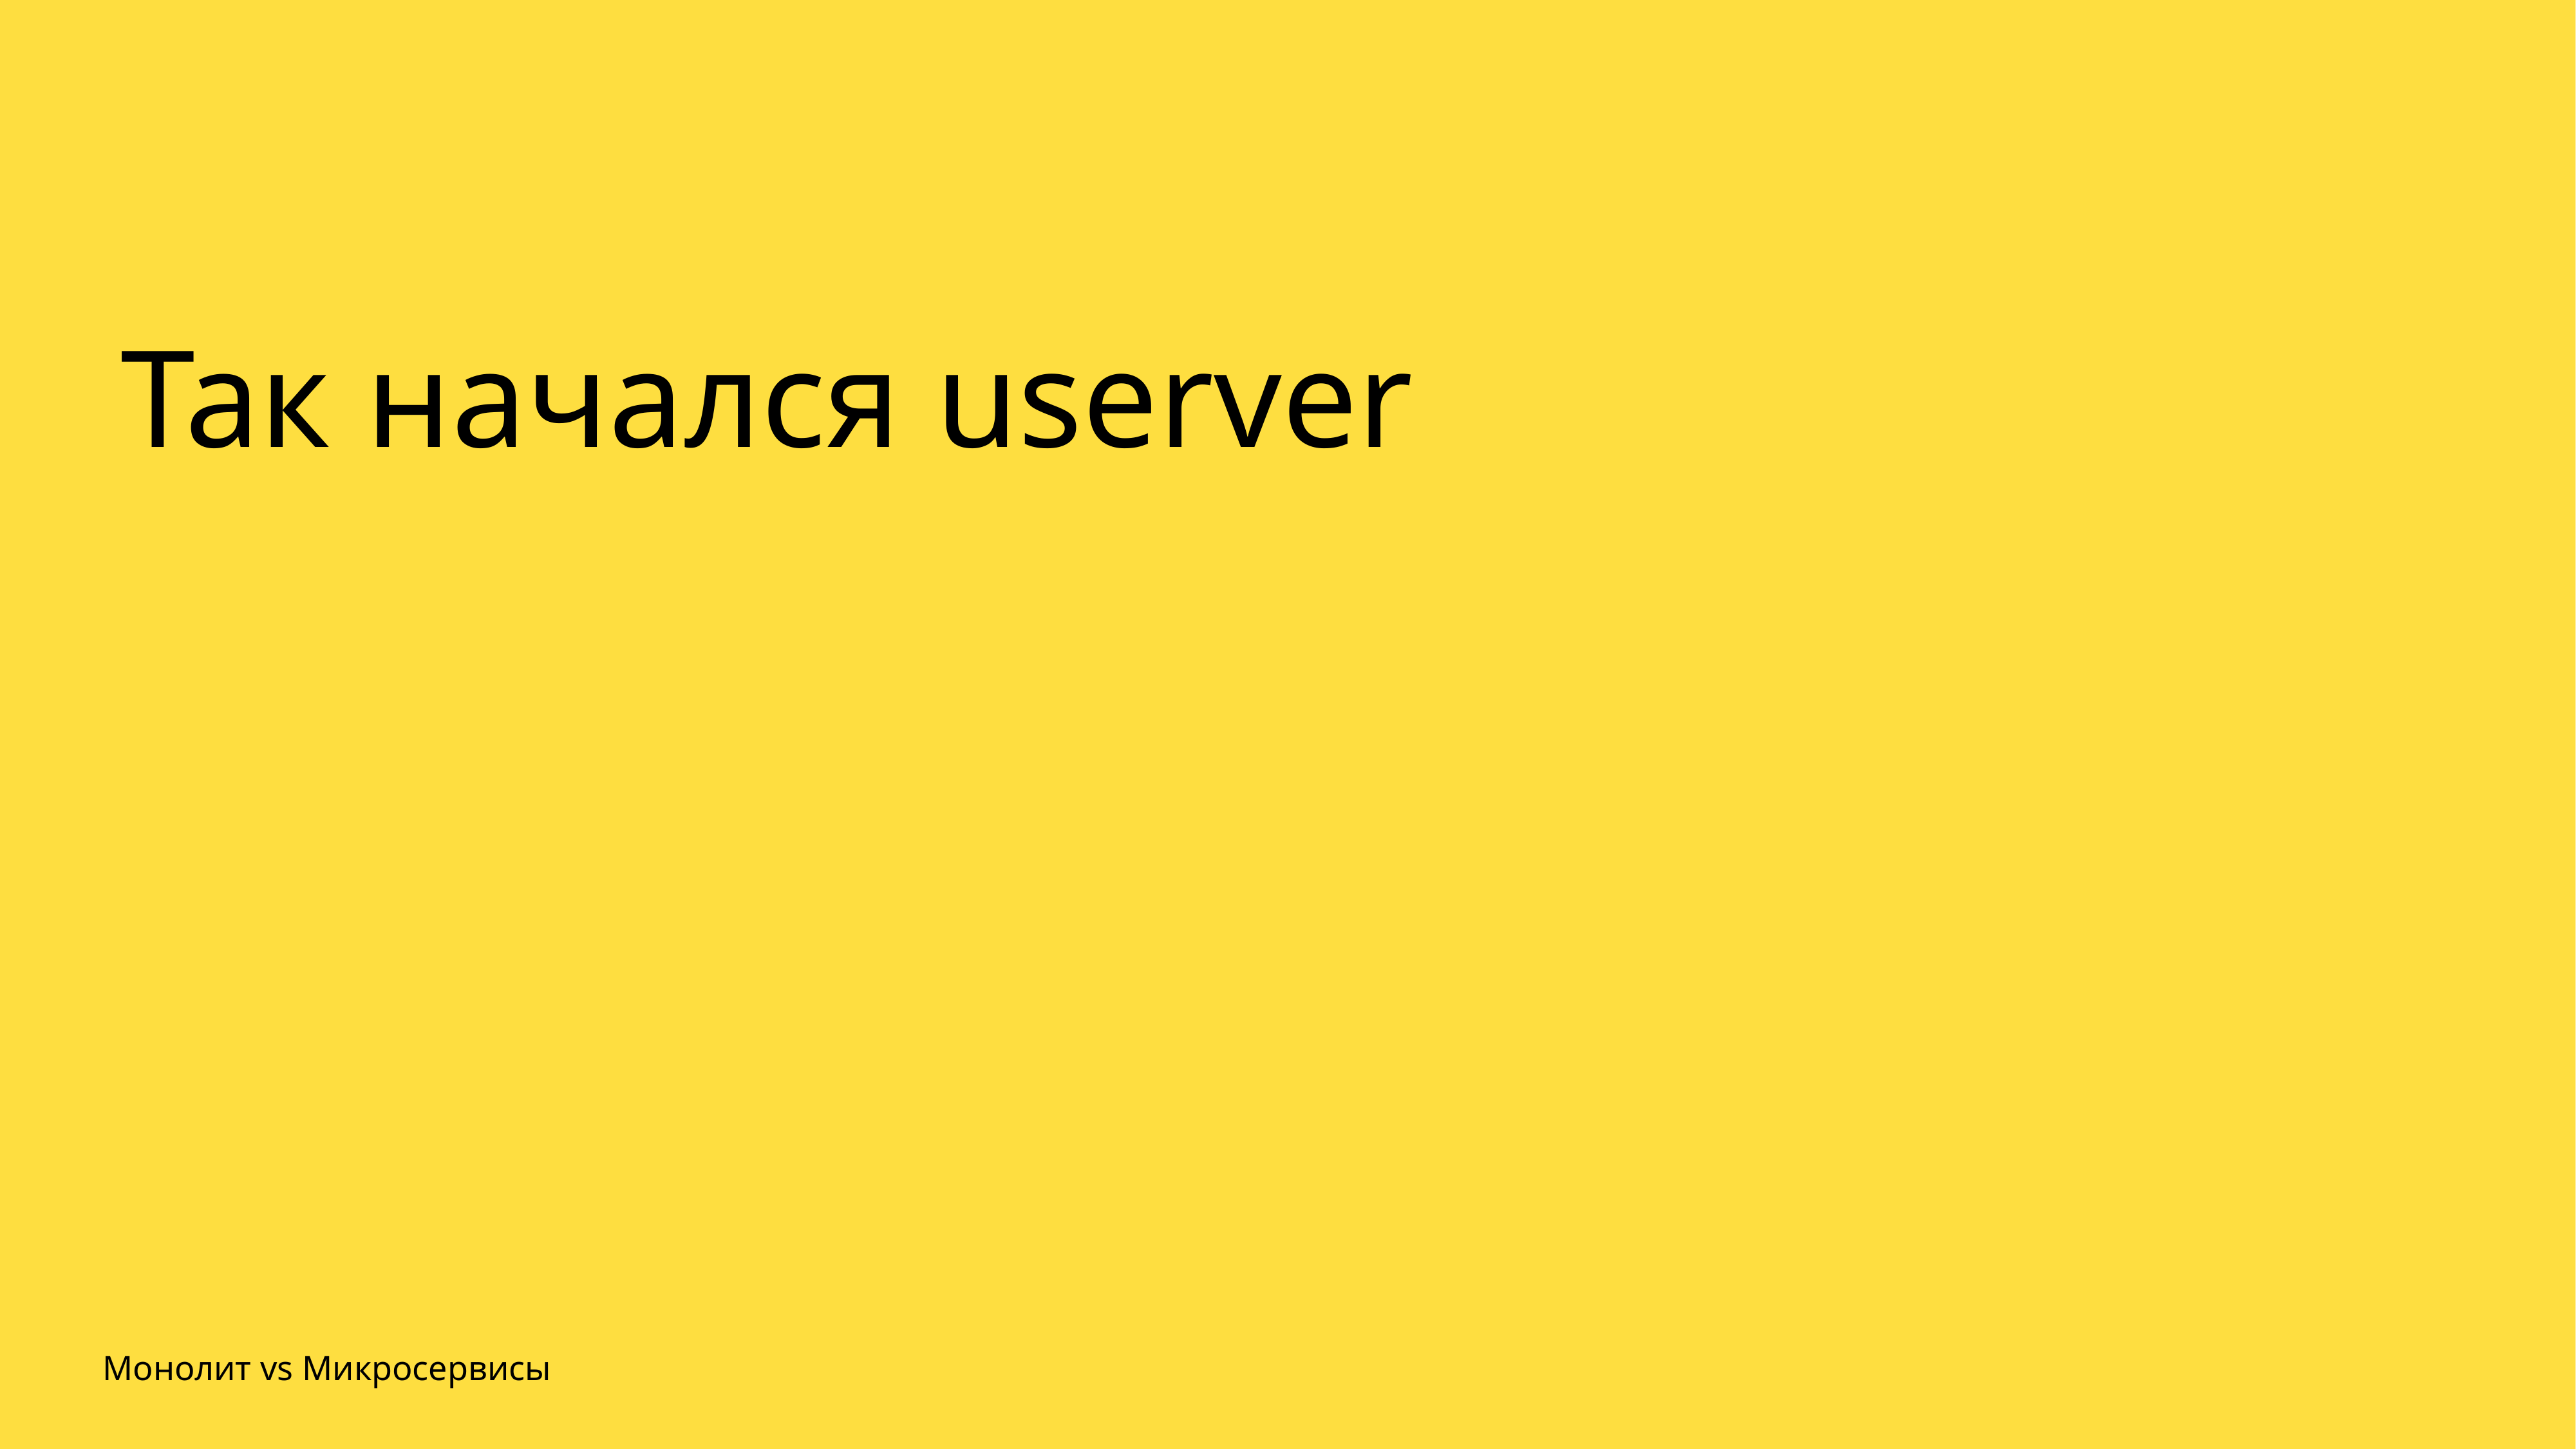

# Так начался userver
Монолит vs Микросервисы